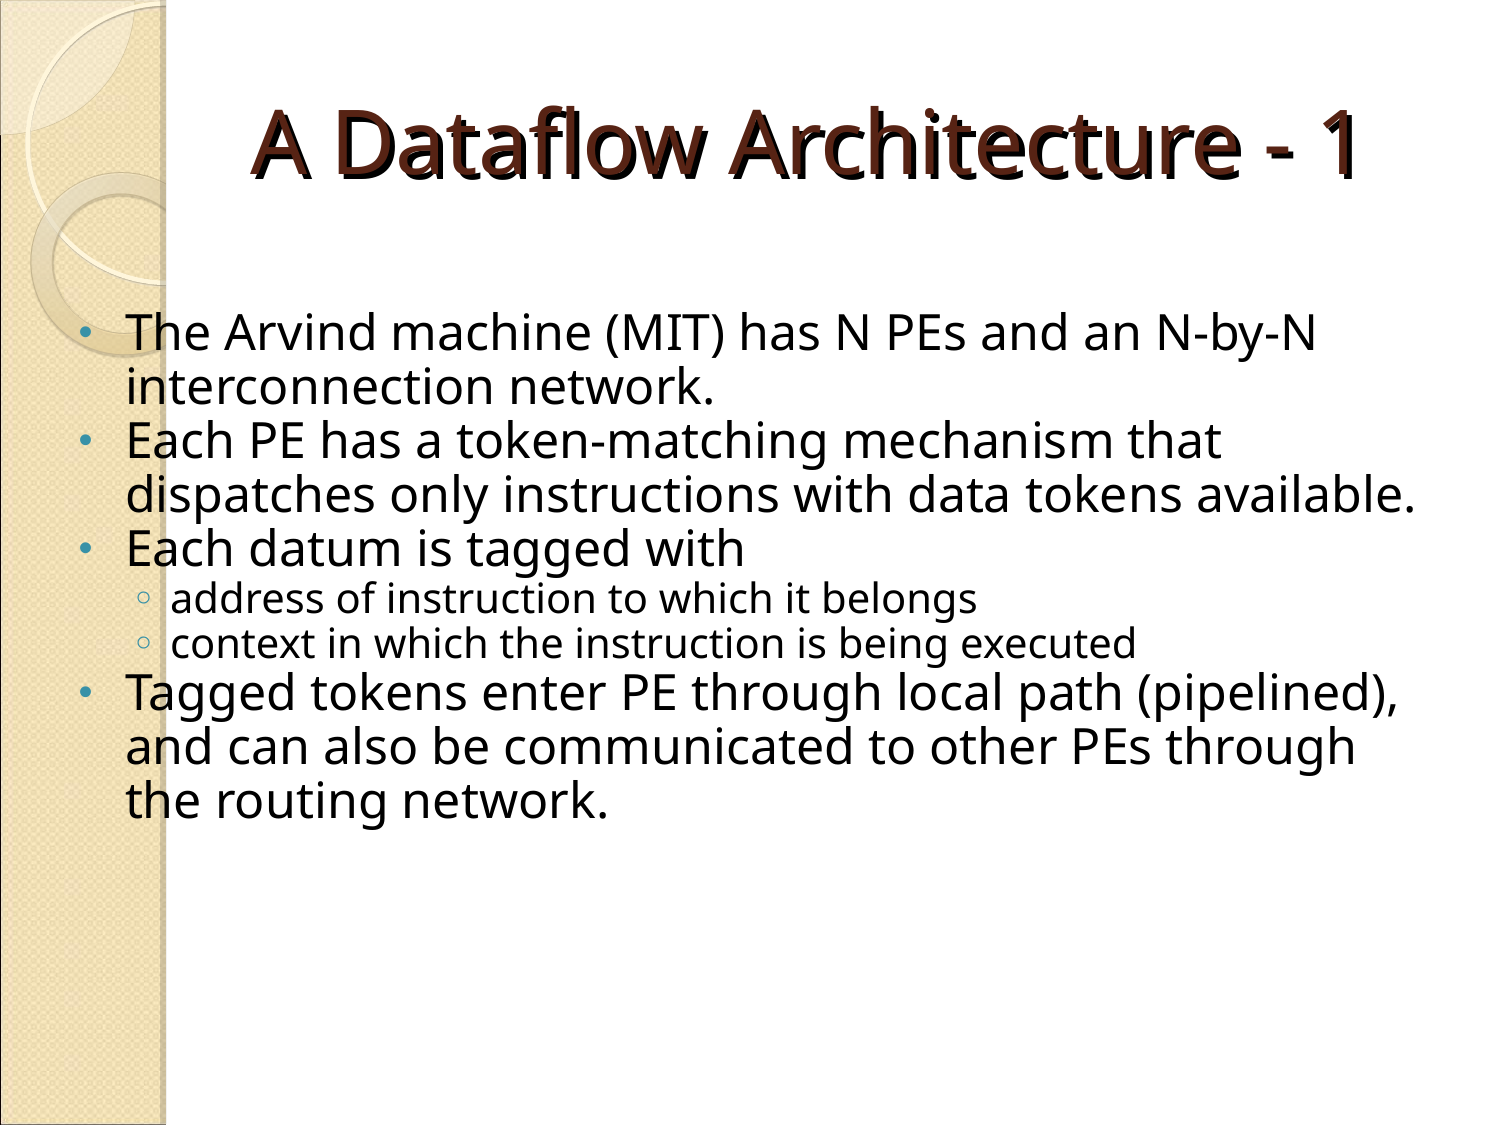

# A Dataflow Architecture - 1
The Arvind machine (MIT) has N PEs and an N-by-N interconnection network.
Each PE has a token-matching mechanism that dispatches only instructions with data tokens available.
Each datum is tagged with
address of instruction to which it belongs
context in which the instruction is being executed
Tagged tokens enter PE through local path (pipelined), and can also be communicated to other PEs through the routing network.